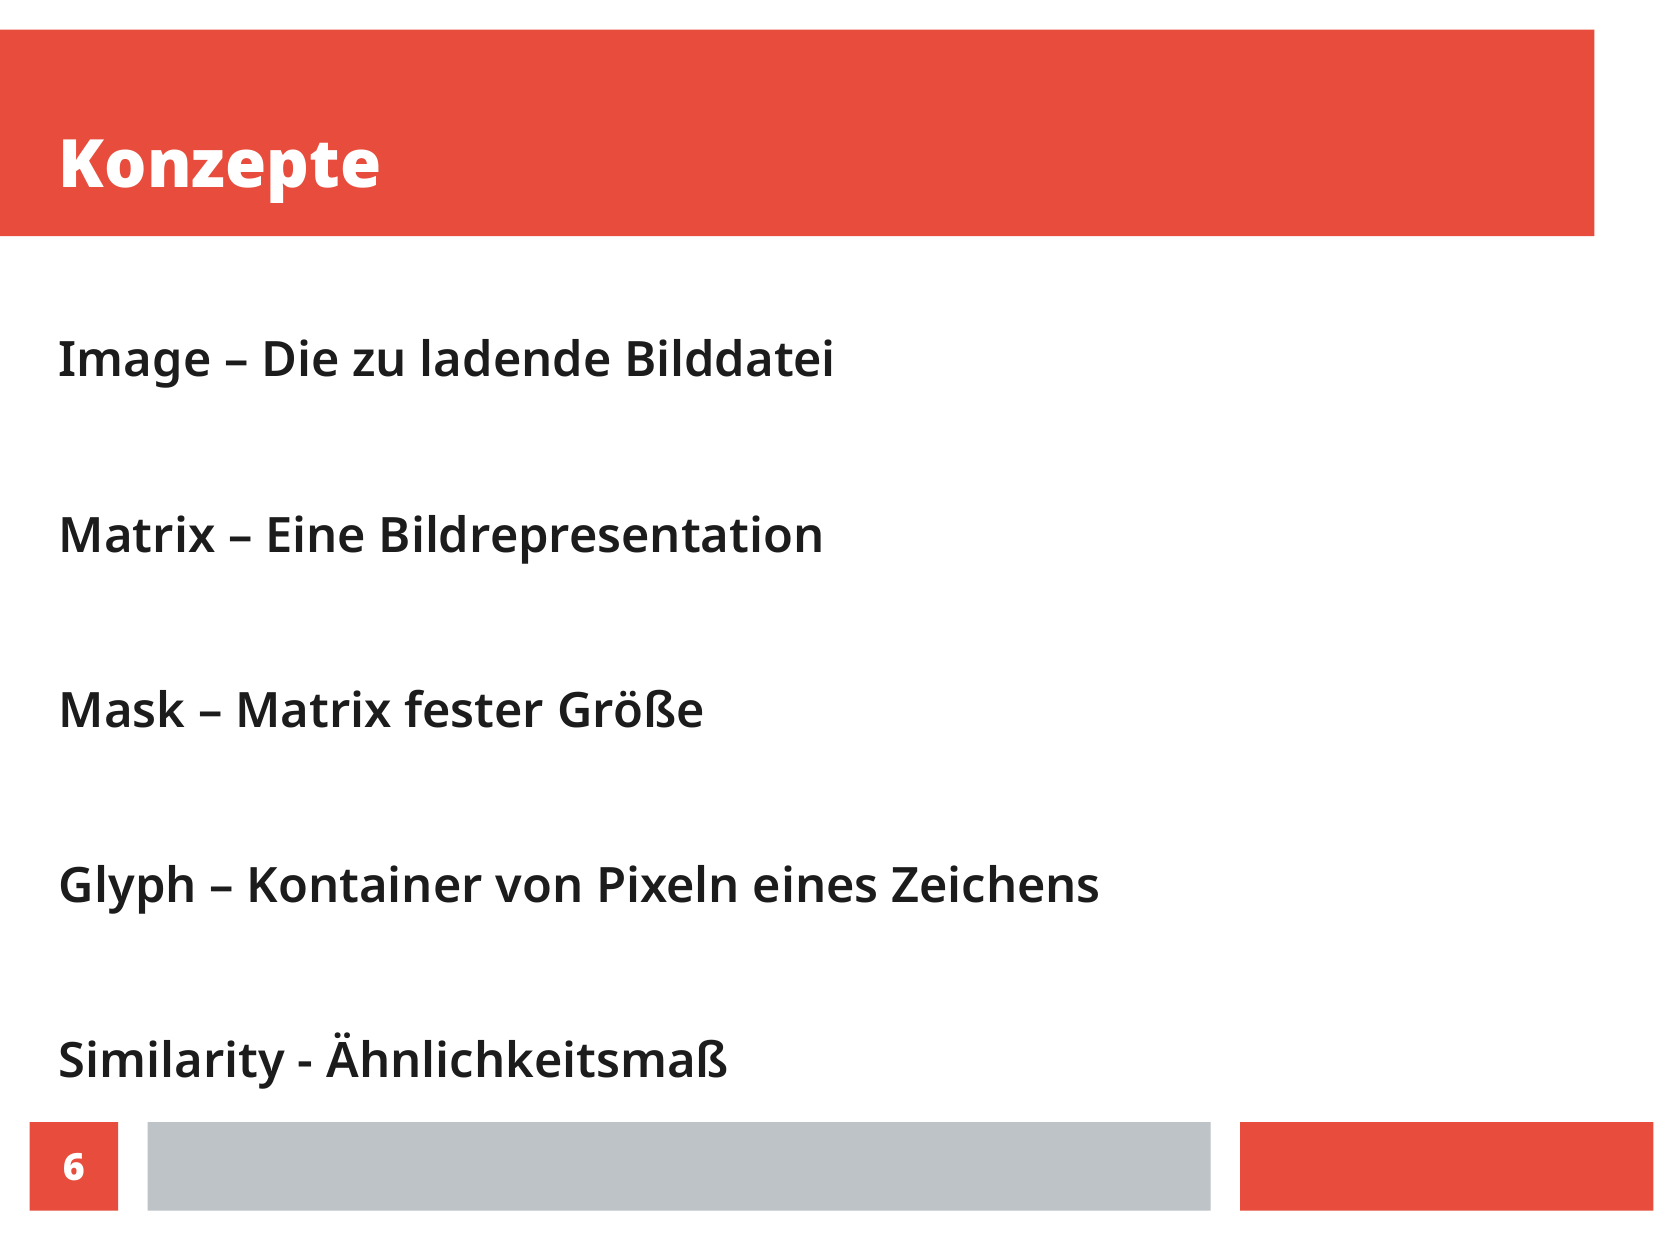

# Konzepte
Image – Die zu ladende Bilddatei
Matrix – Eine Bildrepresentation
Mask – Matrix fester Größe
Glyph – Kontainer von Pixeln eines Zeichens
Similarity - Ähnlichkeitsmaß
6